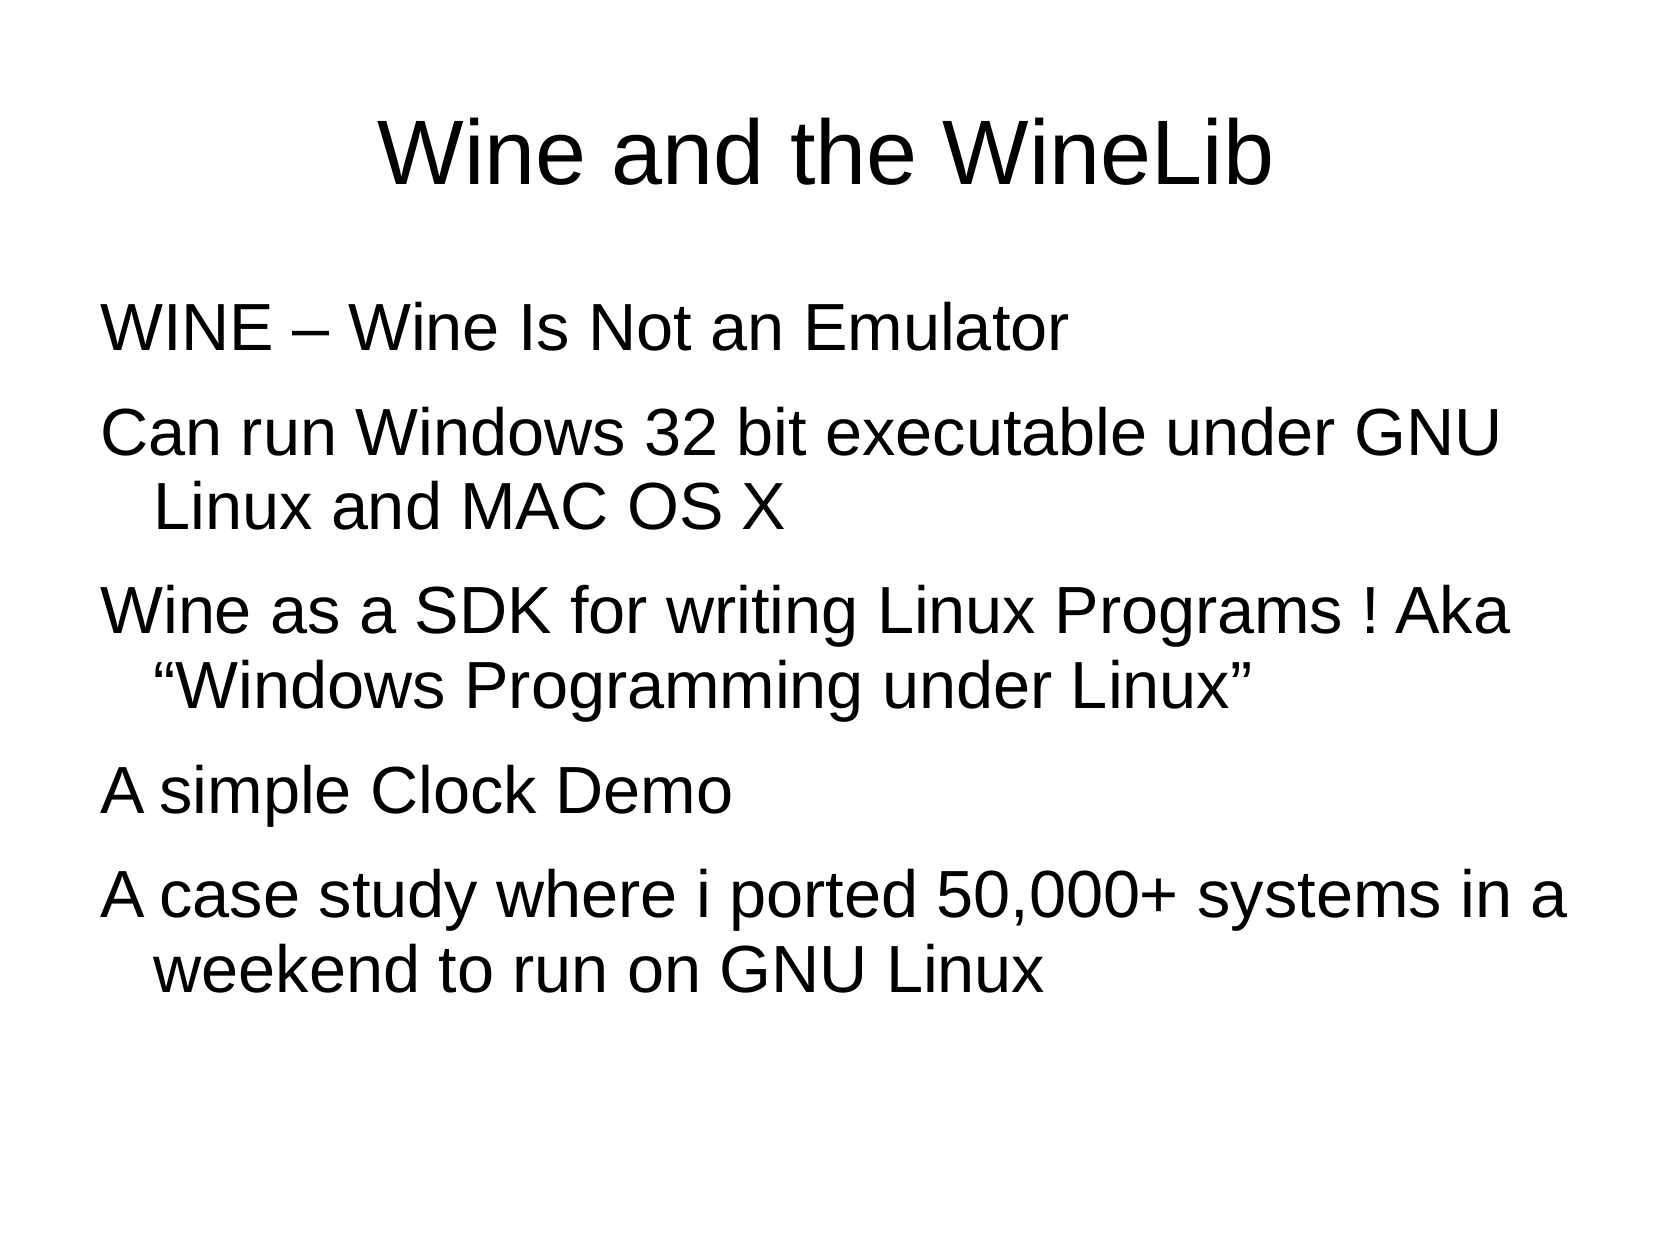

# Wine and the WineLib
WINE – Wine Is Not an Emulator
Can run Windows 32 bit executable under GNU Linux and MAC OS X
Wine as a SDK for writing Linux Programs ! Aka “Windows Programming under Linux”
A simple Clock Demo
A case study where i ported 50,000+ systems in a weekend to run on GNU Linux